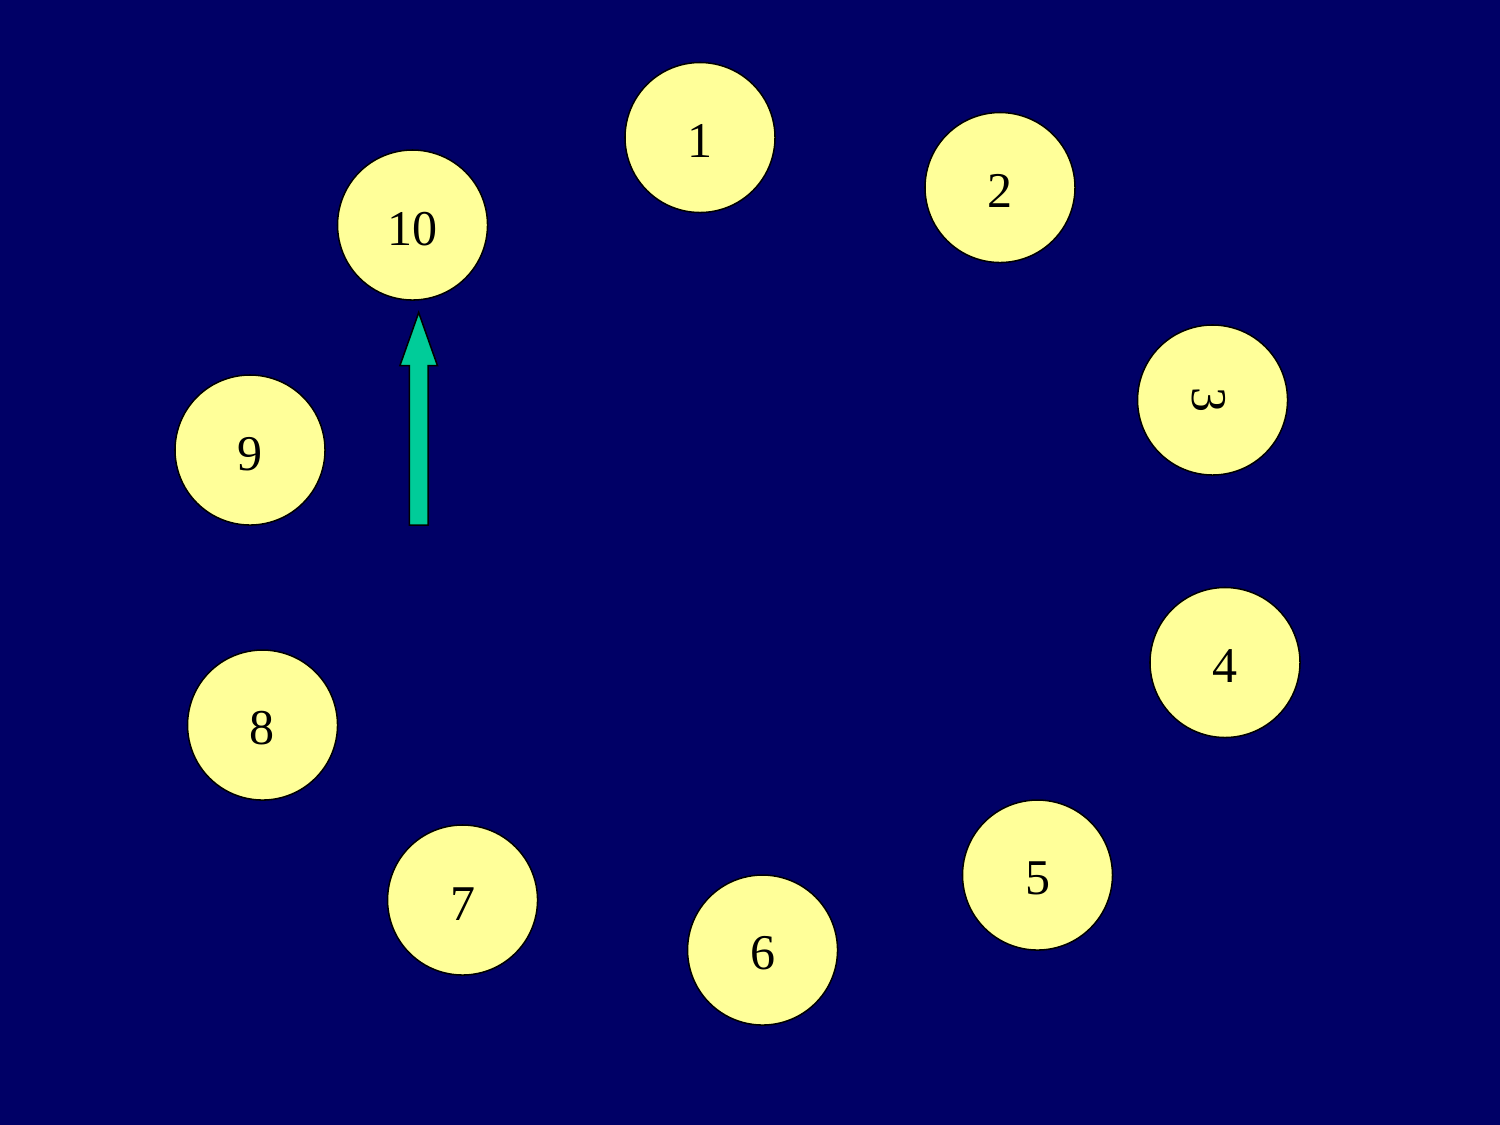

#
1
2
10
3
9
4
8
5
7
6